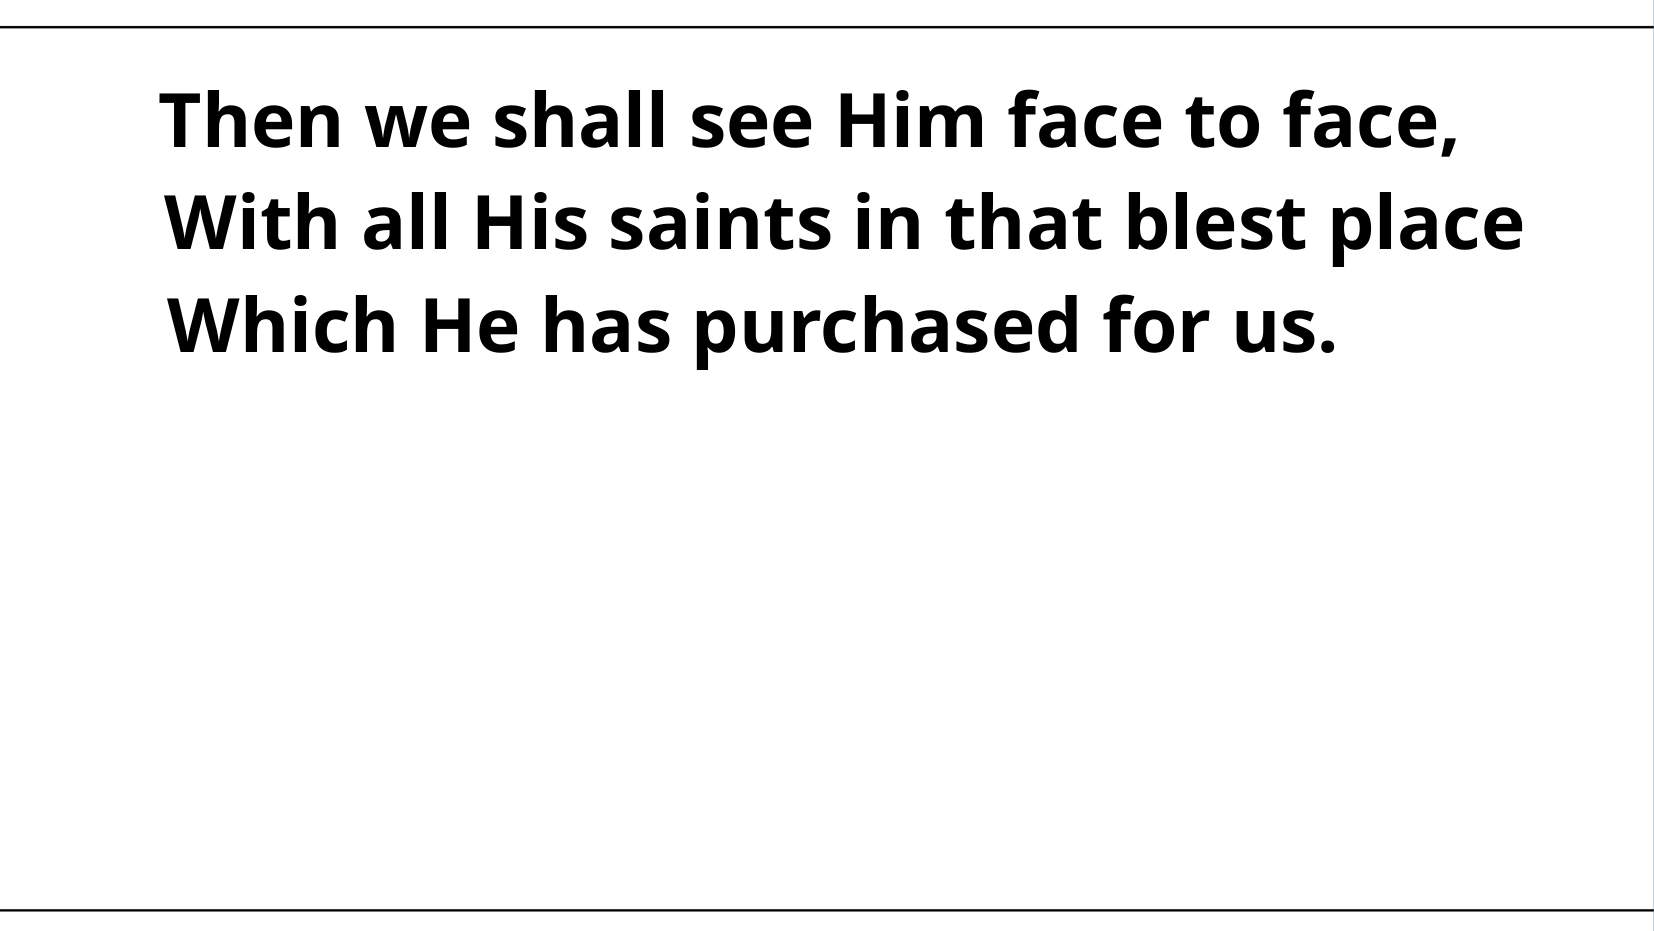

Then we shall see Him face to face,
With all His saints in that blest place
 Which He has purchased for us.